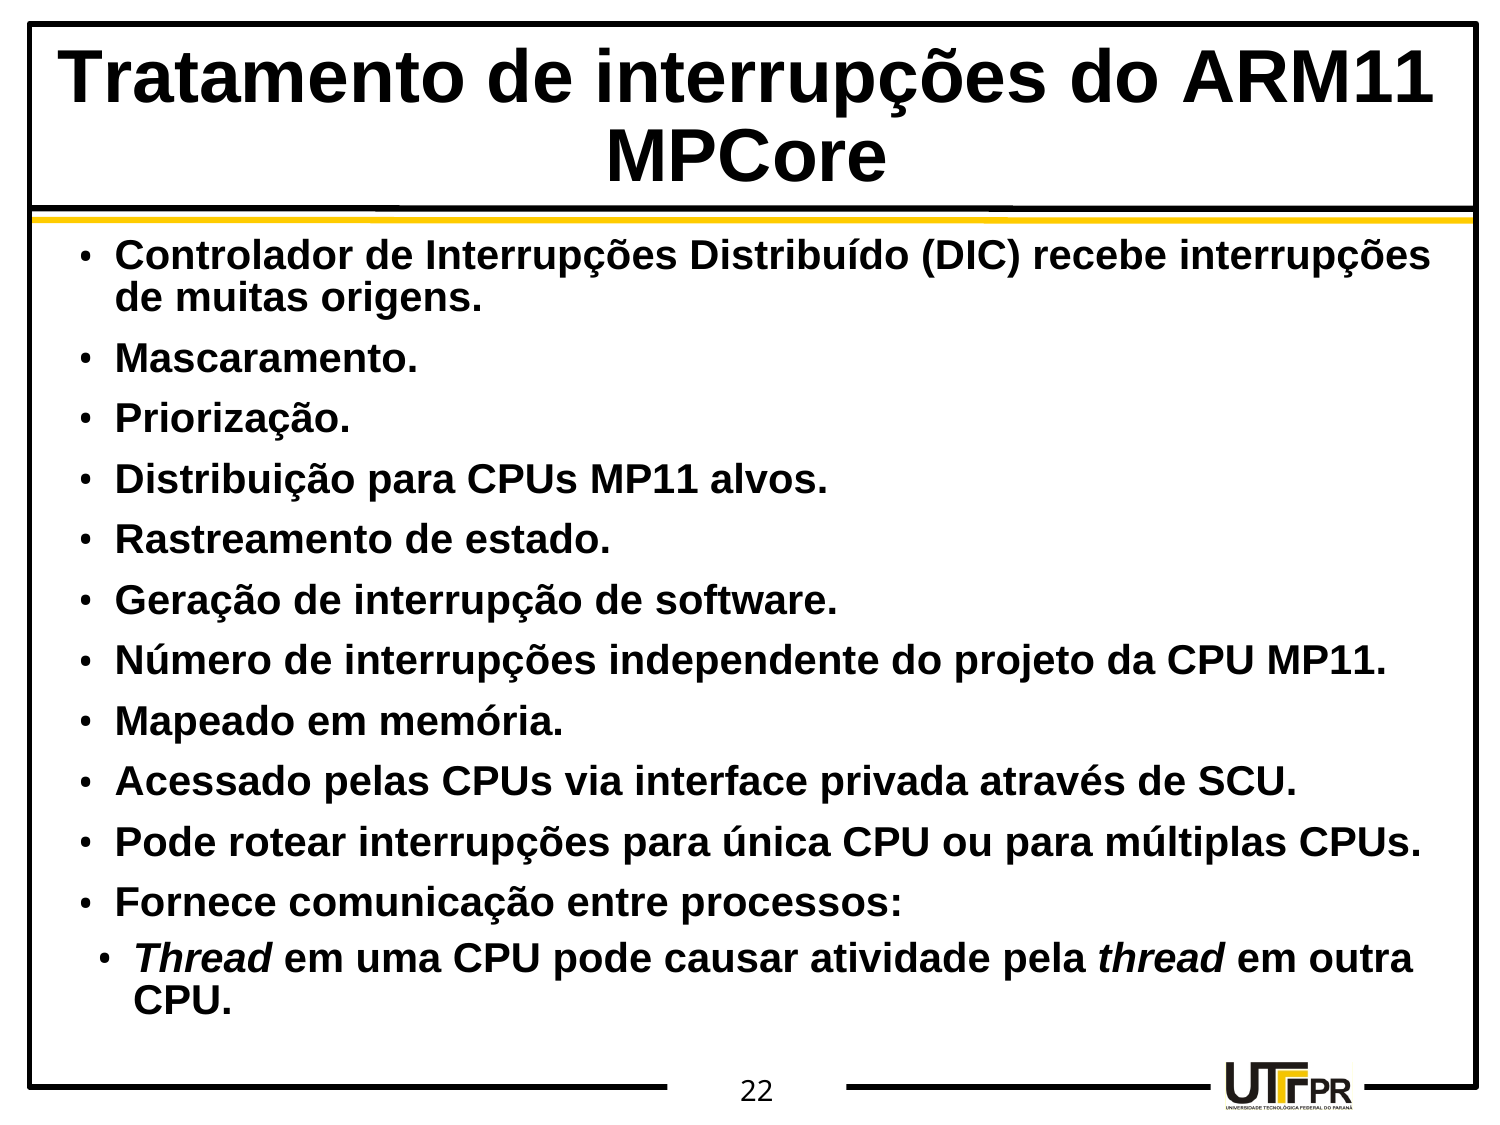

# Tratamento de interrupções do ARM11 MPCore
Controlador de Interrupções Distribuído (DIC) recebe interrupções de muitas origens.
Mascaramento.
Priorização.
Distribuição para CPUs MP11 alvos.
Rastreamento de estado.
Geração de interrupção de software.
Número de interrupções independente do projeto da CPU MP11.
Mapeado em memória.
Acessado pelas CPUs via interface privada através de SCU.
Pode rotear interrupções para única CPU ou para múltiplas CPUs.
Fornece comunicação entre processos:
Thread em uma CPU pode causar atividade pela thread em outra CPU.